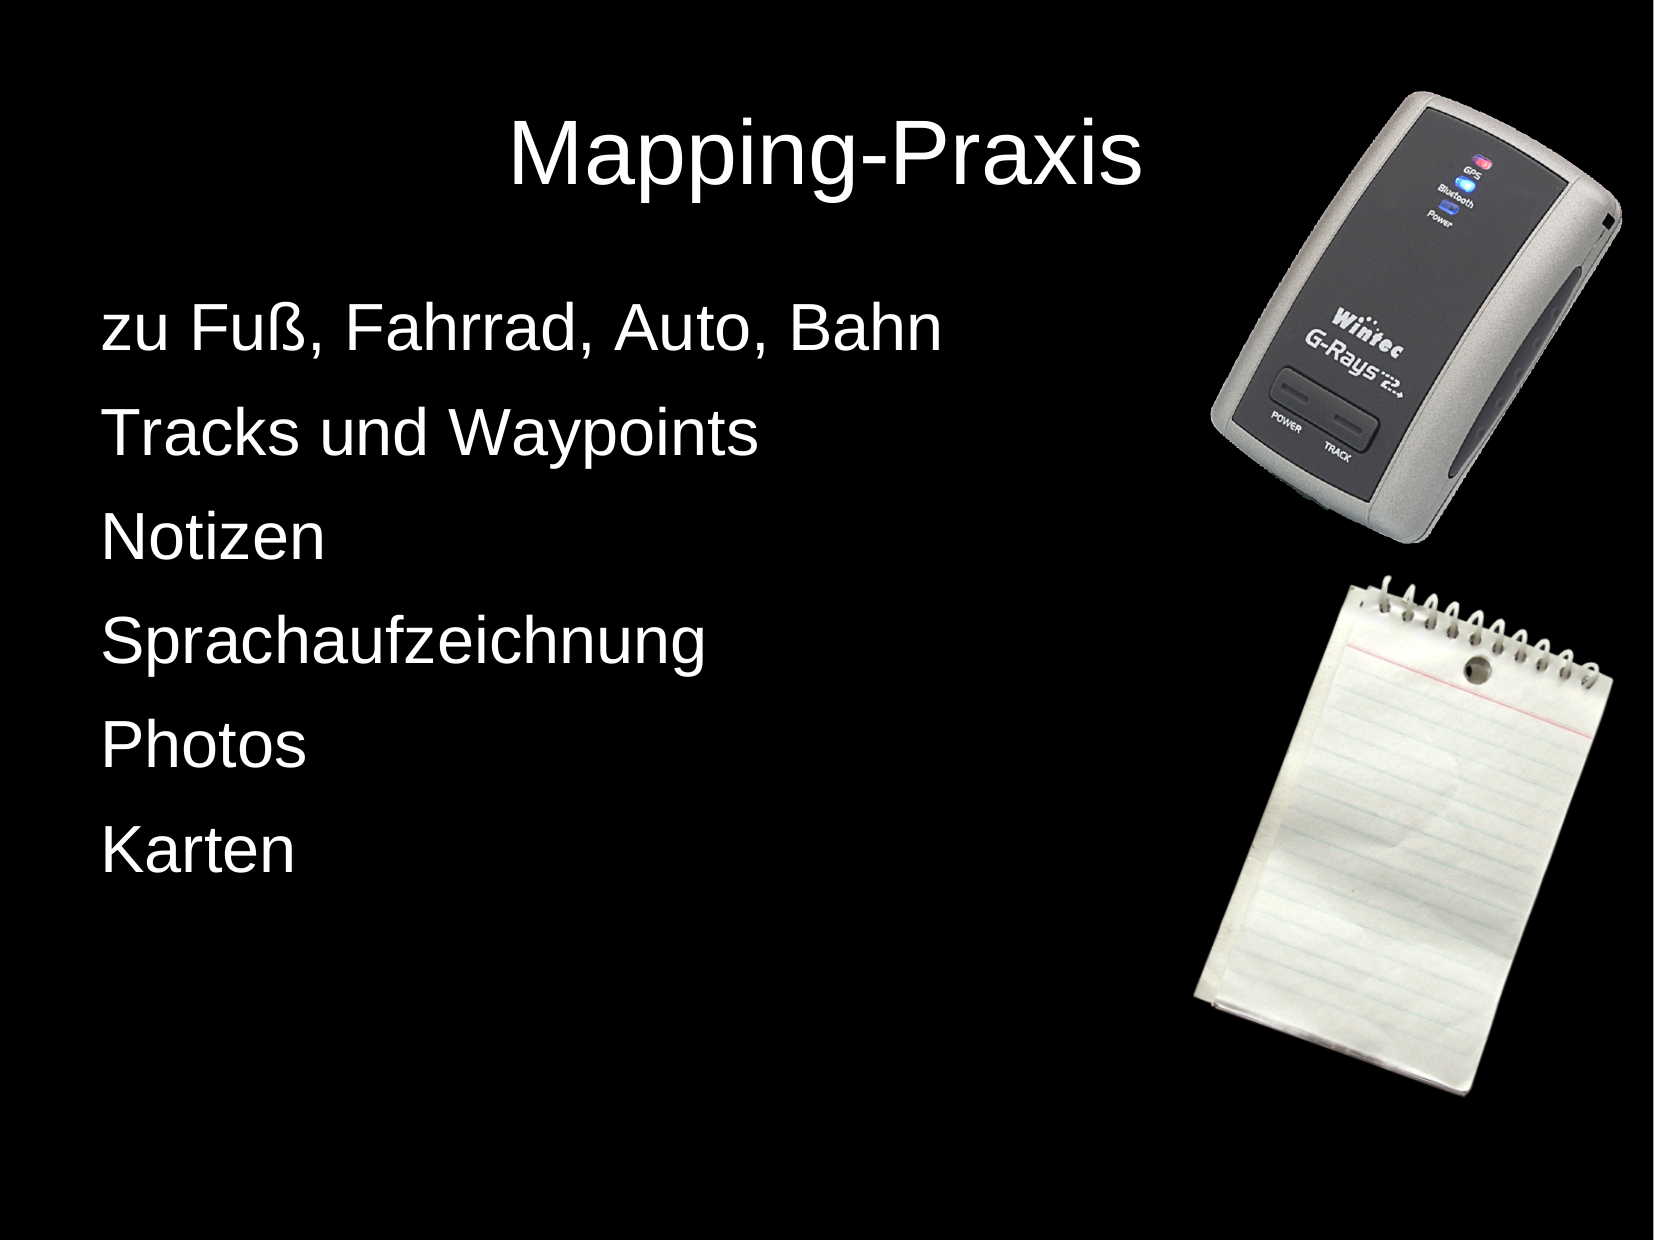

# Mapping-Praxis
zu Fuß, Fahrrad, Auto, Bahn
Tracks und Waypoints
Notizen
Sprachaufzeichnung
Photos
Karten